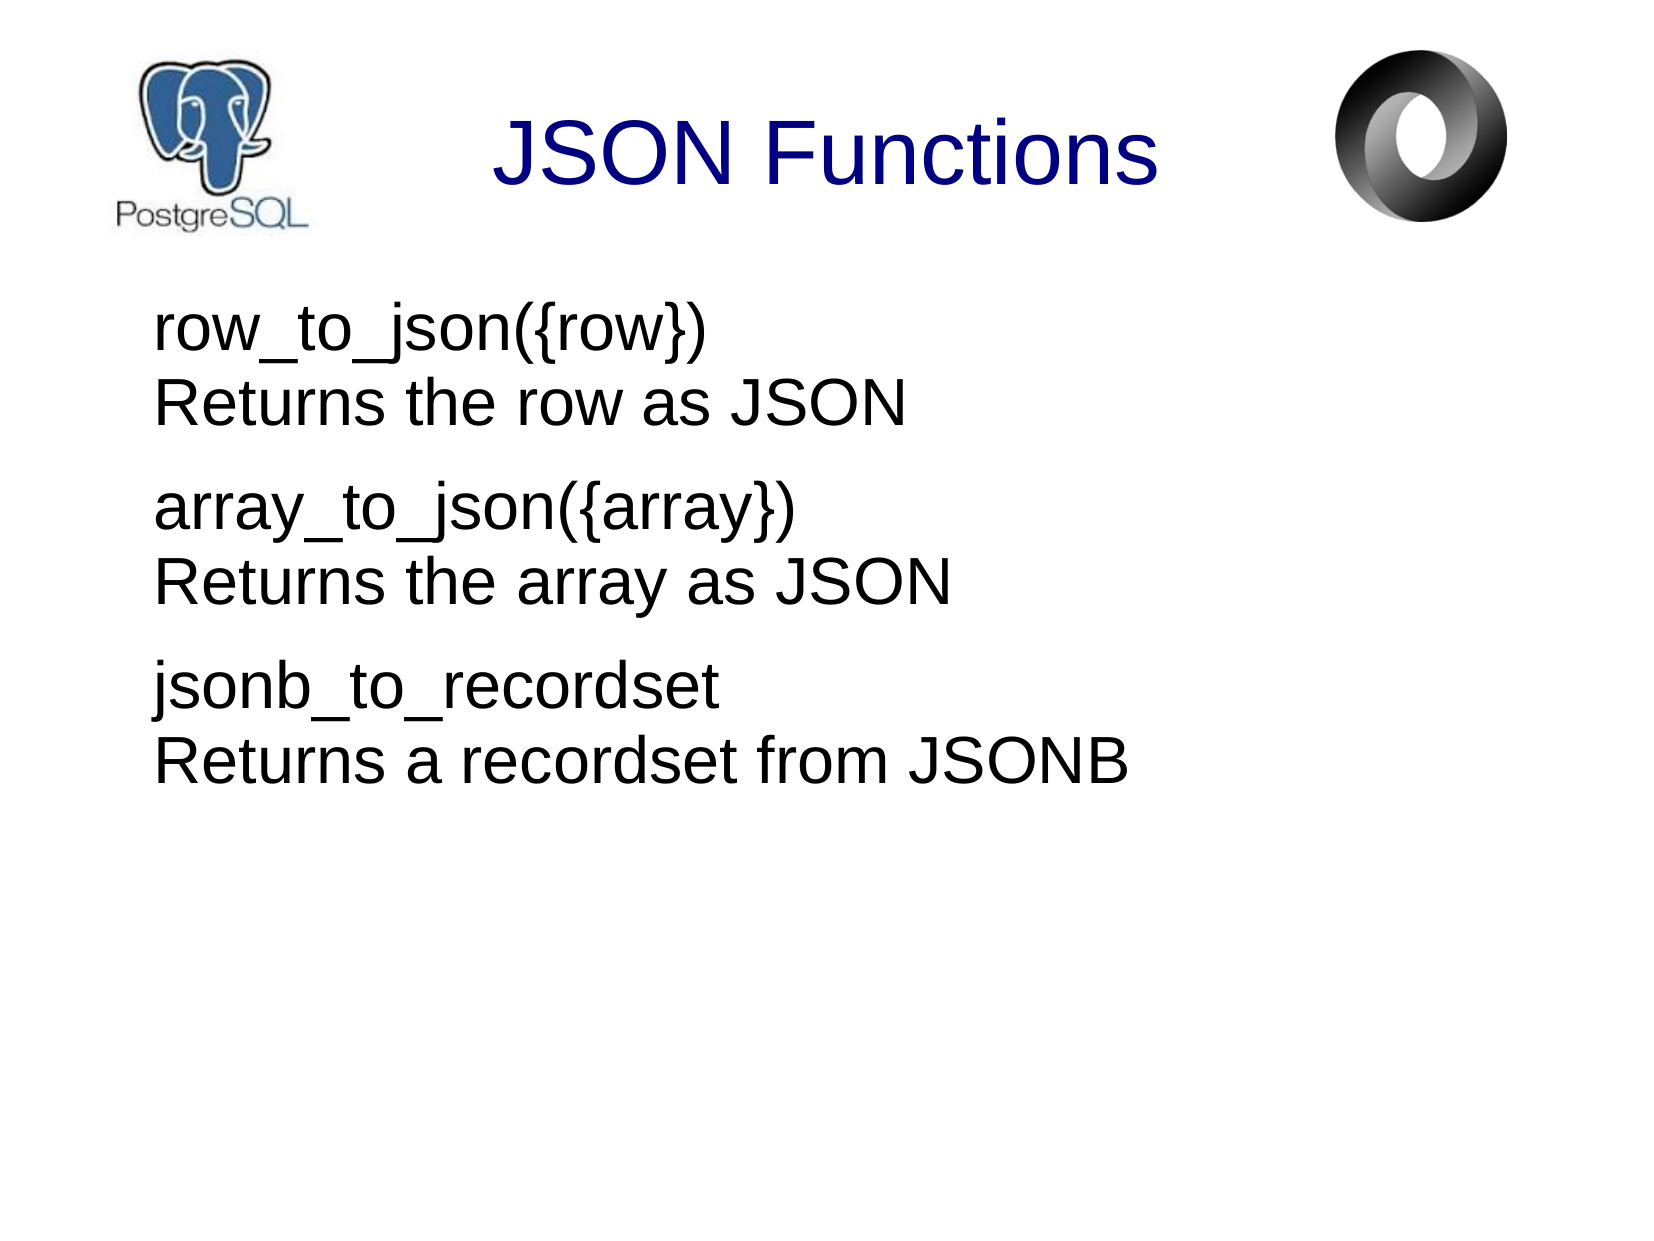

# JSON Functions
row_to_json({row})
Returns the row as JSON
array_to_json({array})
Returns the array as JSON
jsonb_to_recordset
Returns a recordset from JSONB